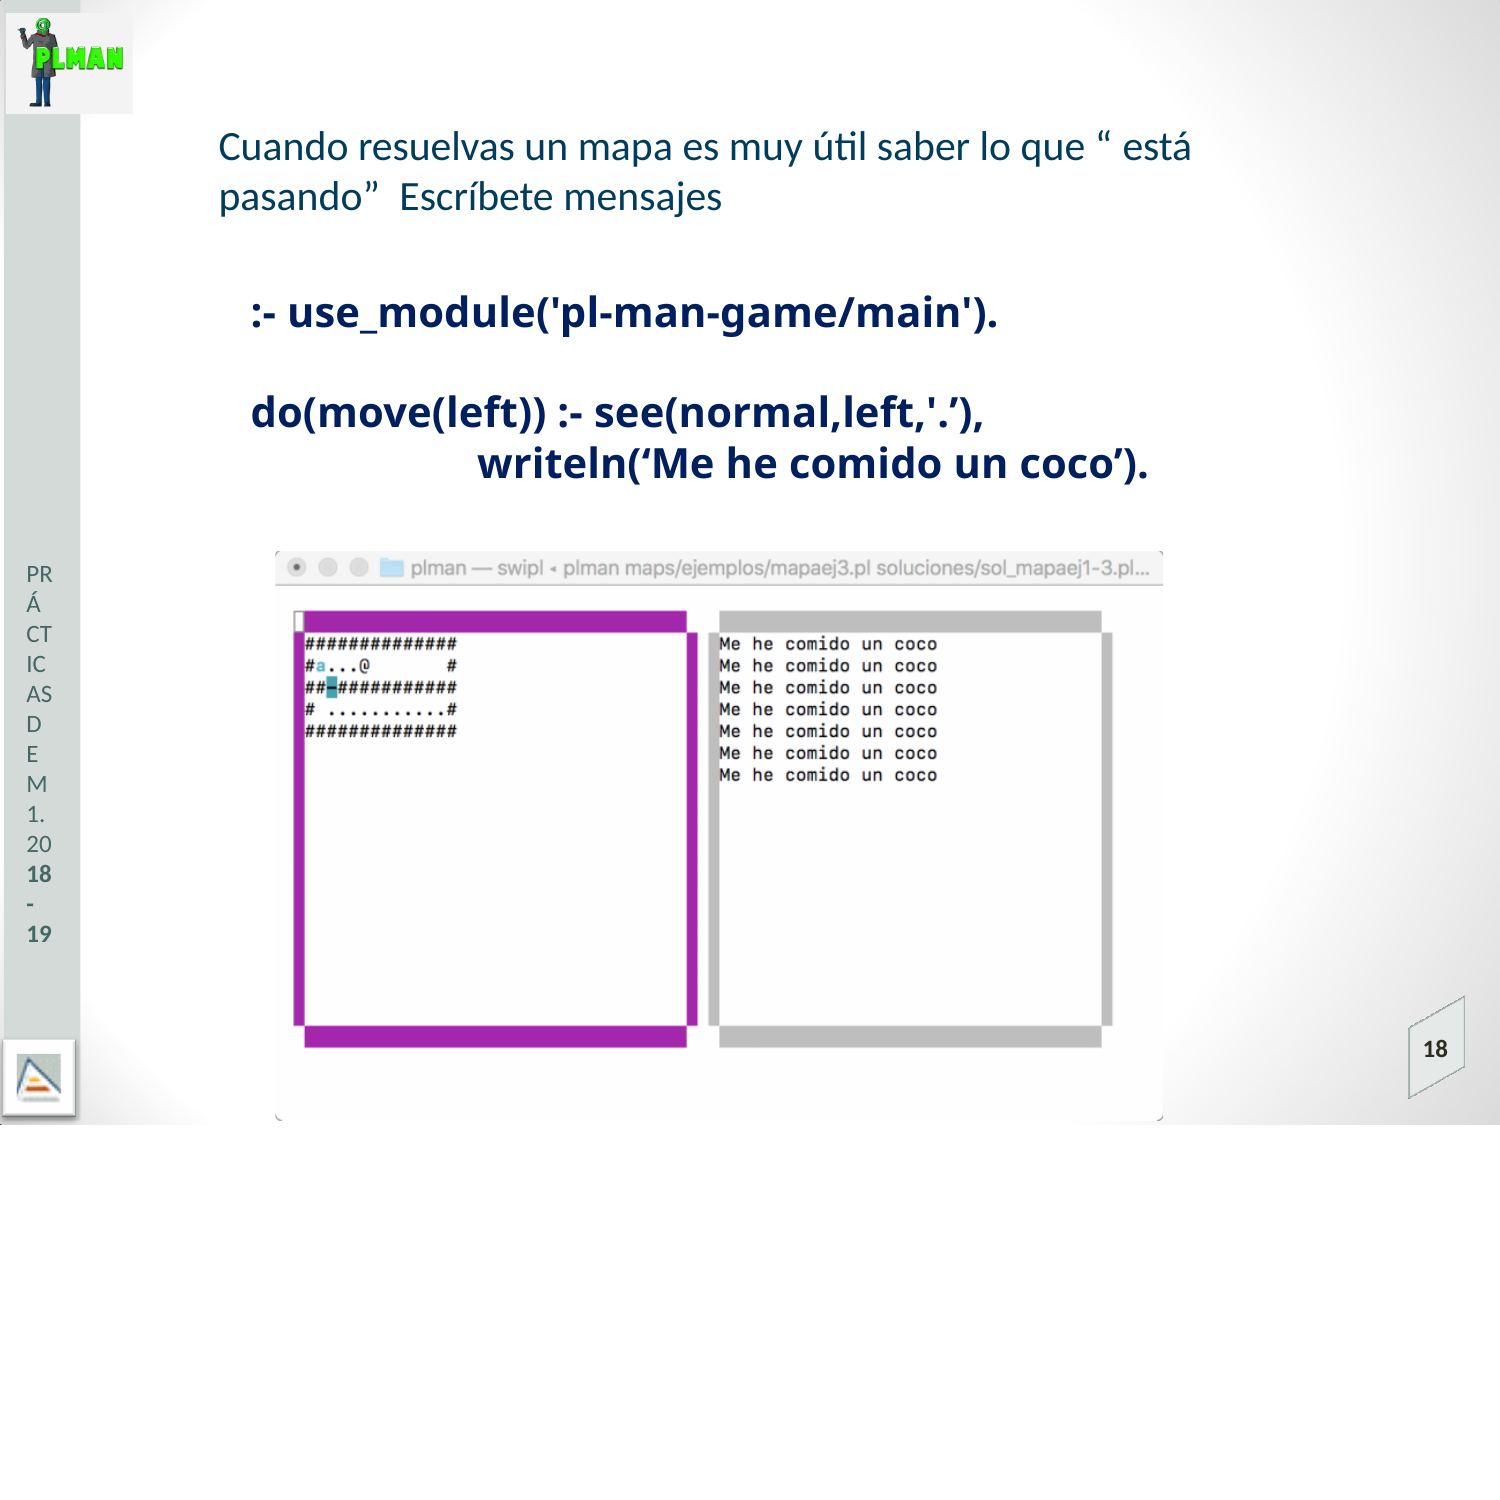

Cuando resuelvas un mapa es muy útil saber lo que “ está pasando” Escríbete mensajes
:- use_module('pl-man-game/main').
do(move(left)) :- see(normal,left,'.’),
writeln(‘Me he comido un coco’).
PRÁCTICAS DE M1. 2018-19